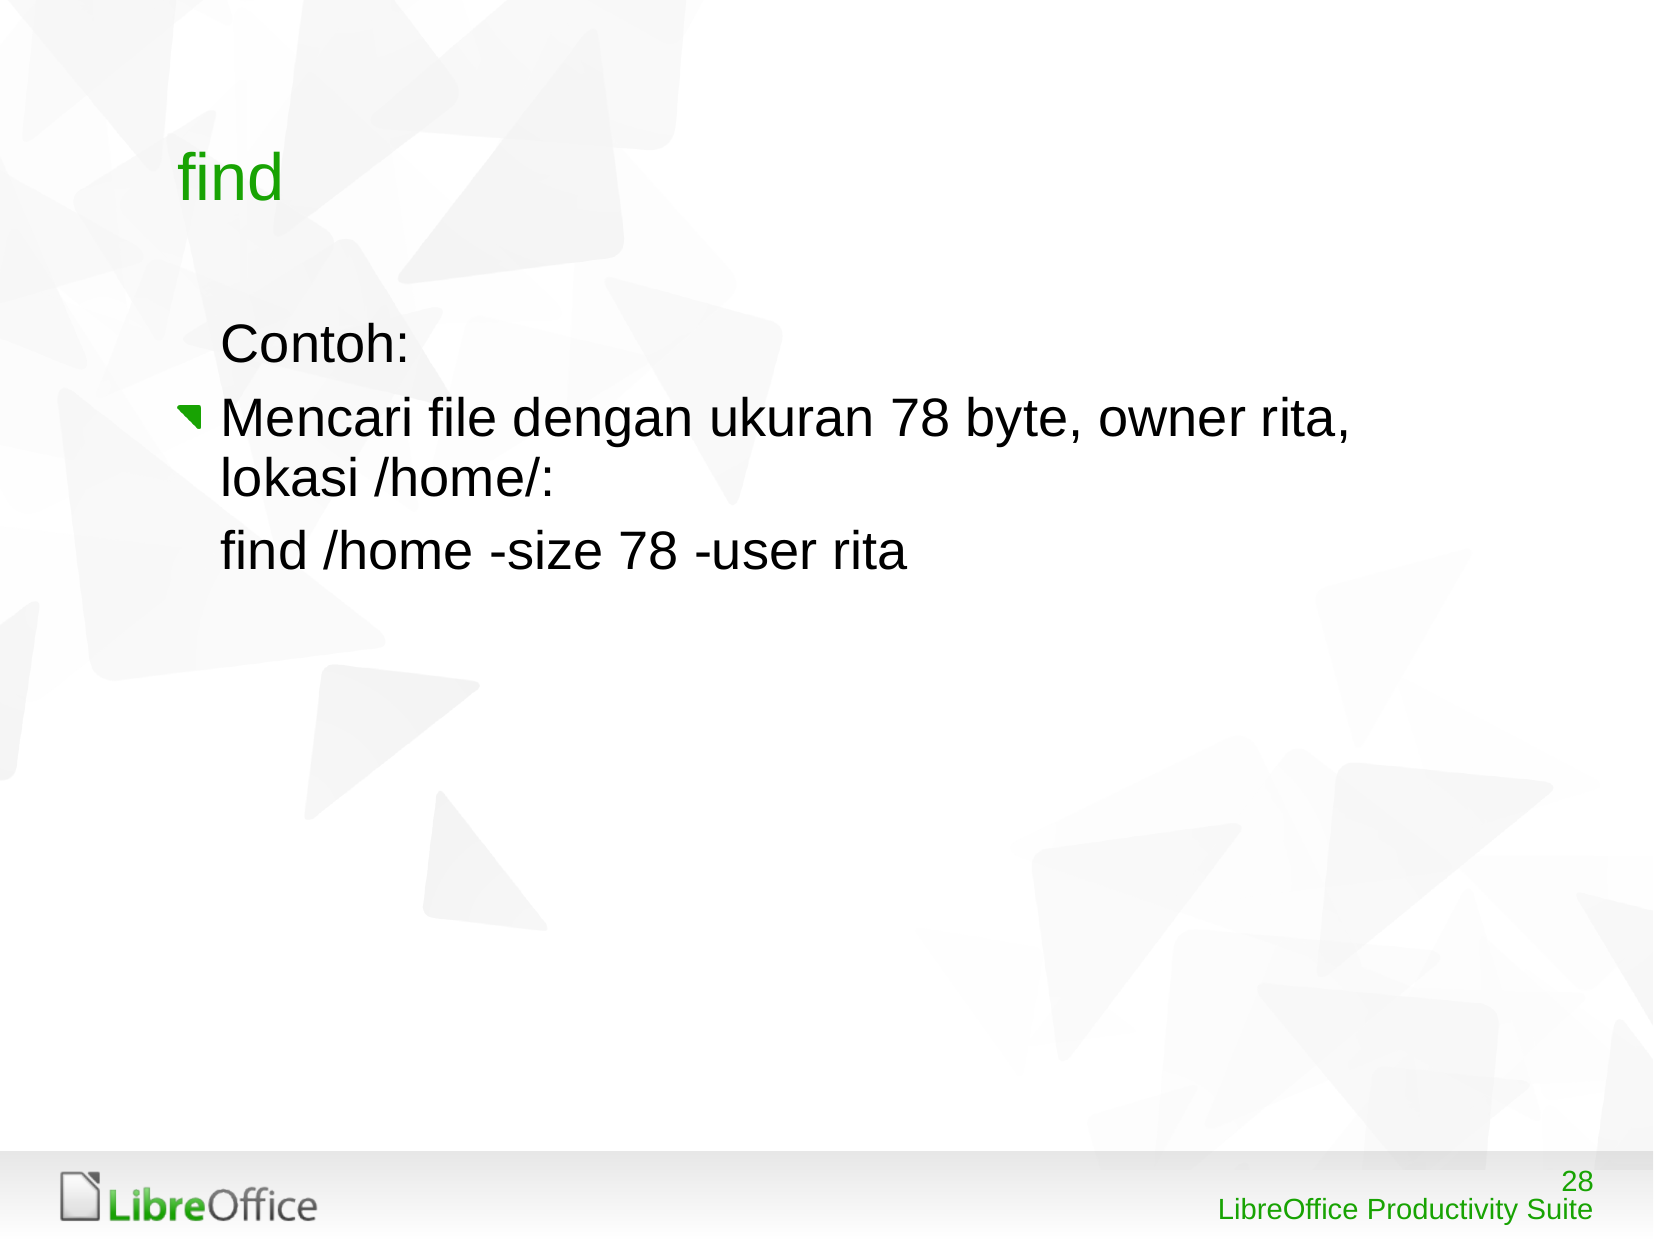

# find
Contoh:
Mencari file dengan ukuran 78 byte, owner rita, lokasi /home/:
find /home -size 78 -user rita
28
LibreOffice Productivity Suite